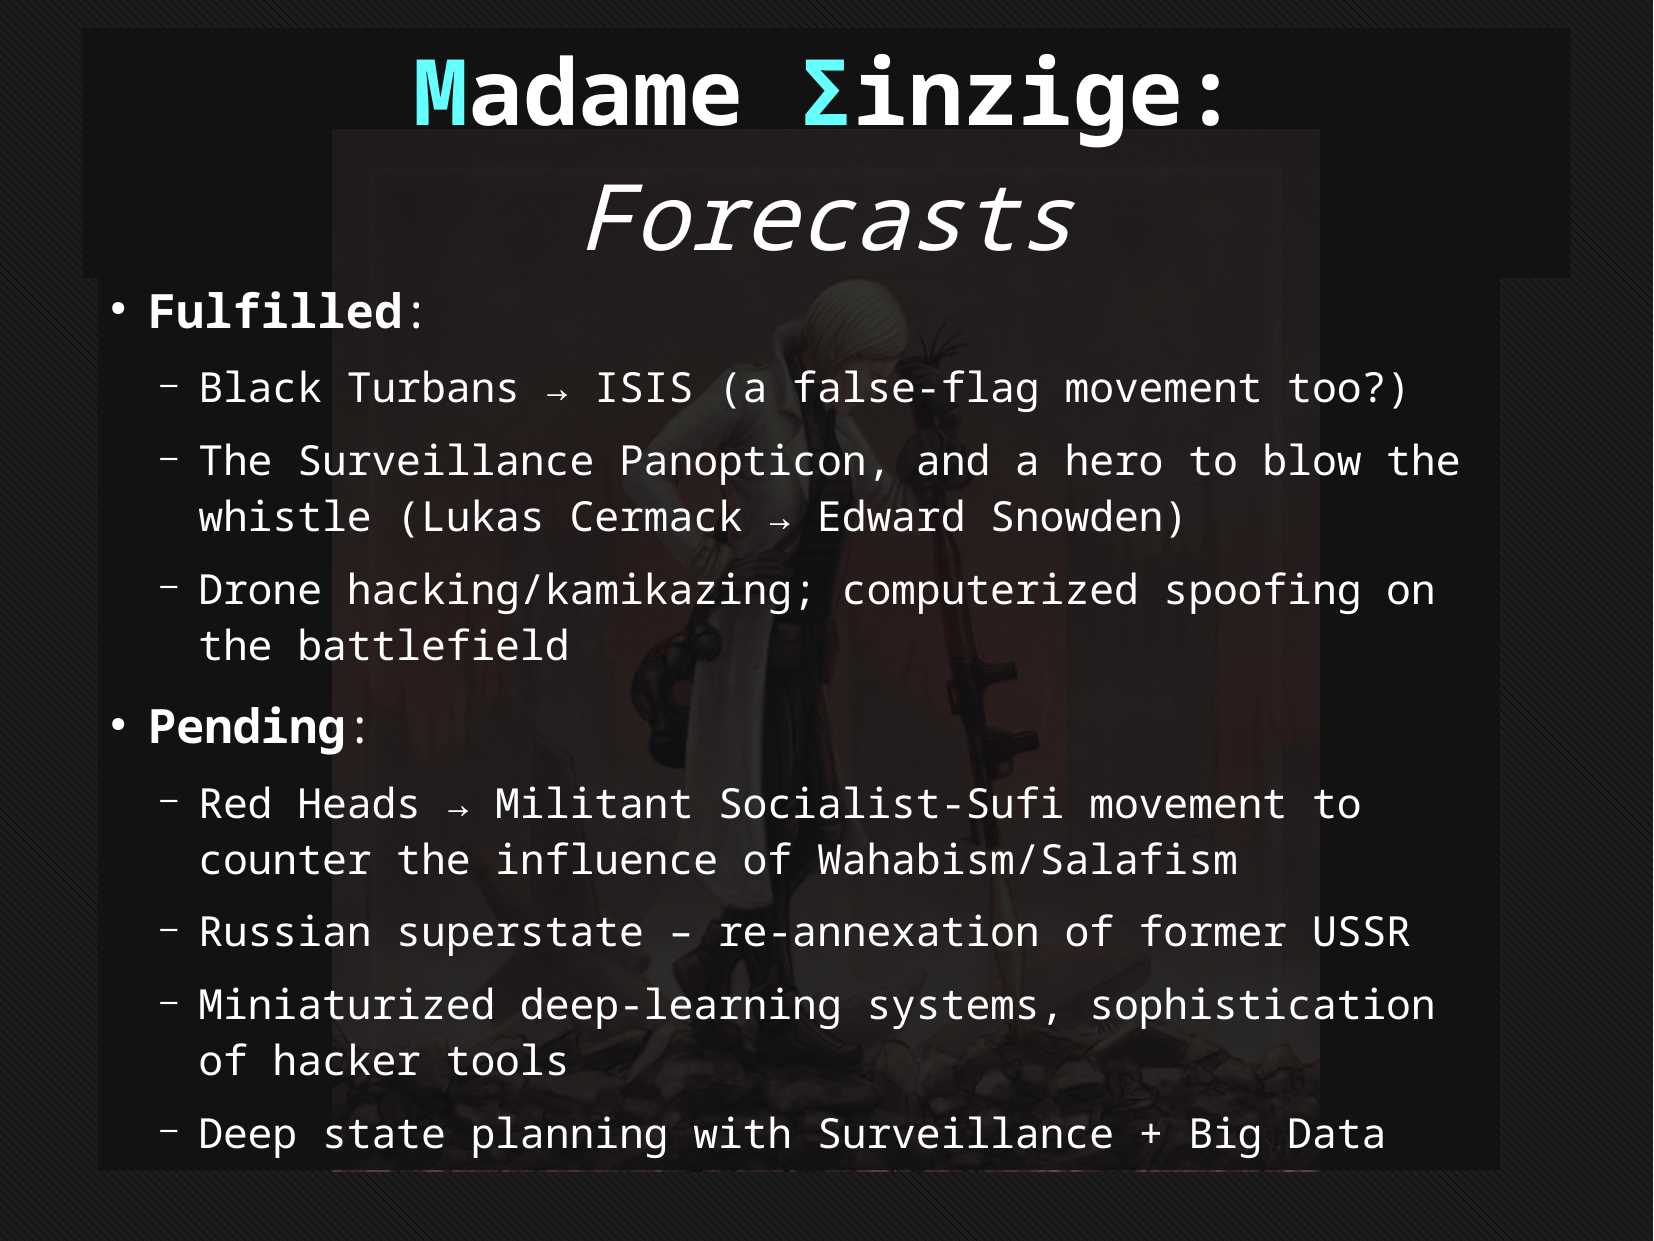

# Madame Σinzige: Forecasts
Fulfilled:
Black Turbans → ISIS (a false-flag movement too?)
The Surveillance Panopticon, and a hero to blow the whistle (Lukas Cermack → Edward Snowden)
Drone hacking/kamikazing; computerized spoofing on the battlefield
Pending:
Red Heads → Militant Socialist-Sufi movement to counter the influence of Wahabism/Salafism
Russian superstate – re-annexation of former USSR
Miniaturized deep-learning systems, sophistication of hacker tools
Deep state planning with Surveillance + Big Data